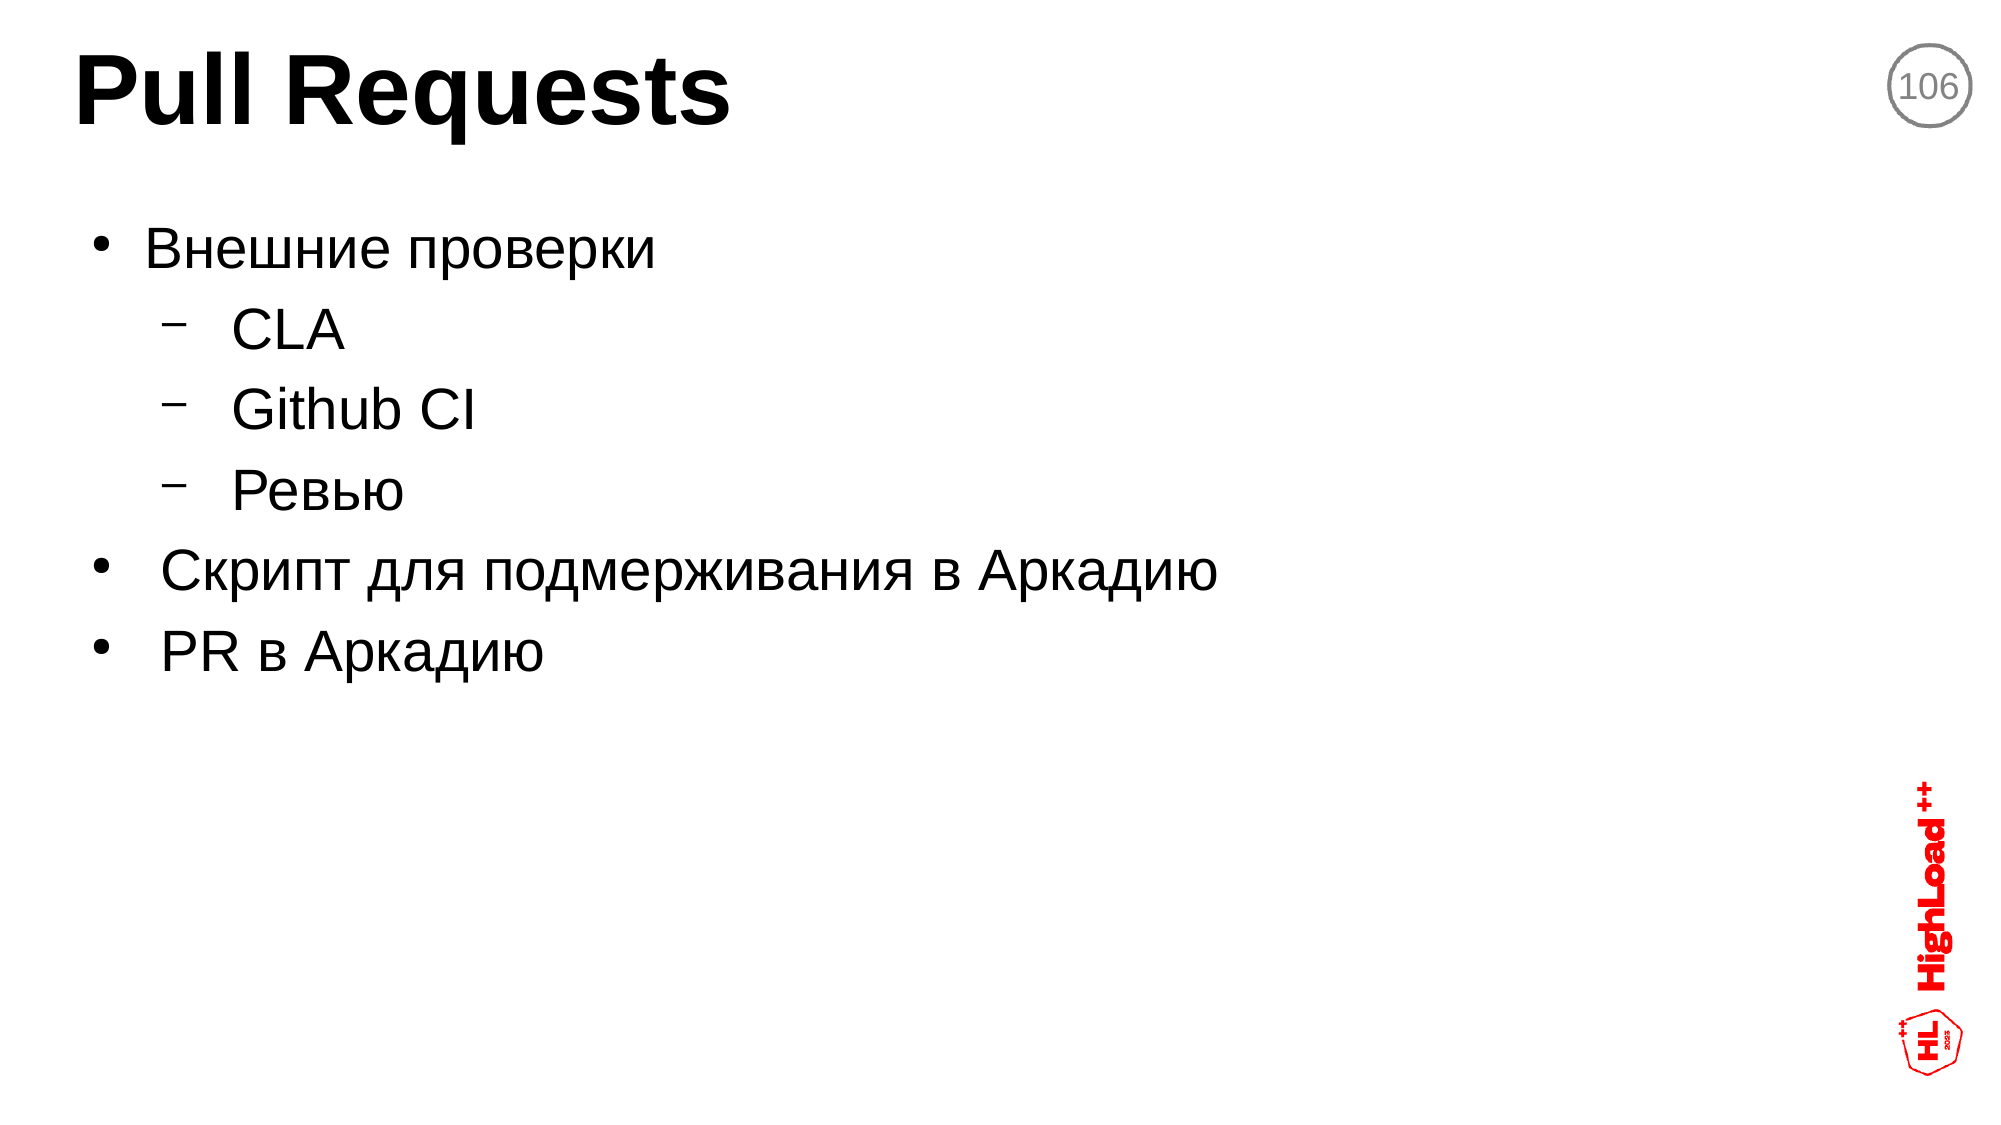

# Pull Requests
106
Внешние проверки
 CLA
 Github CI
 Ревью
 Скрипт для подмерживания в Аркадию
 PR в Аркадию